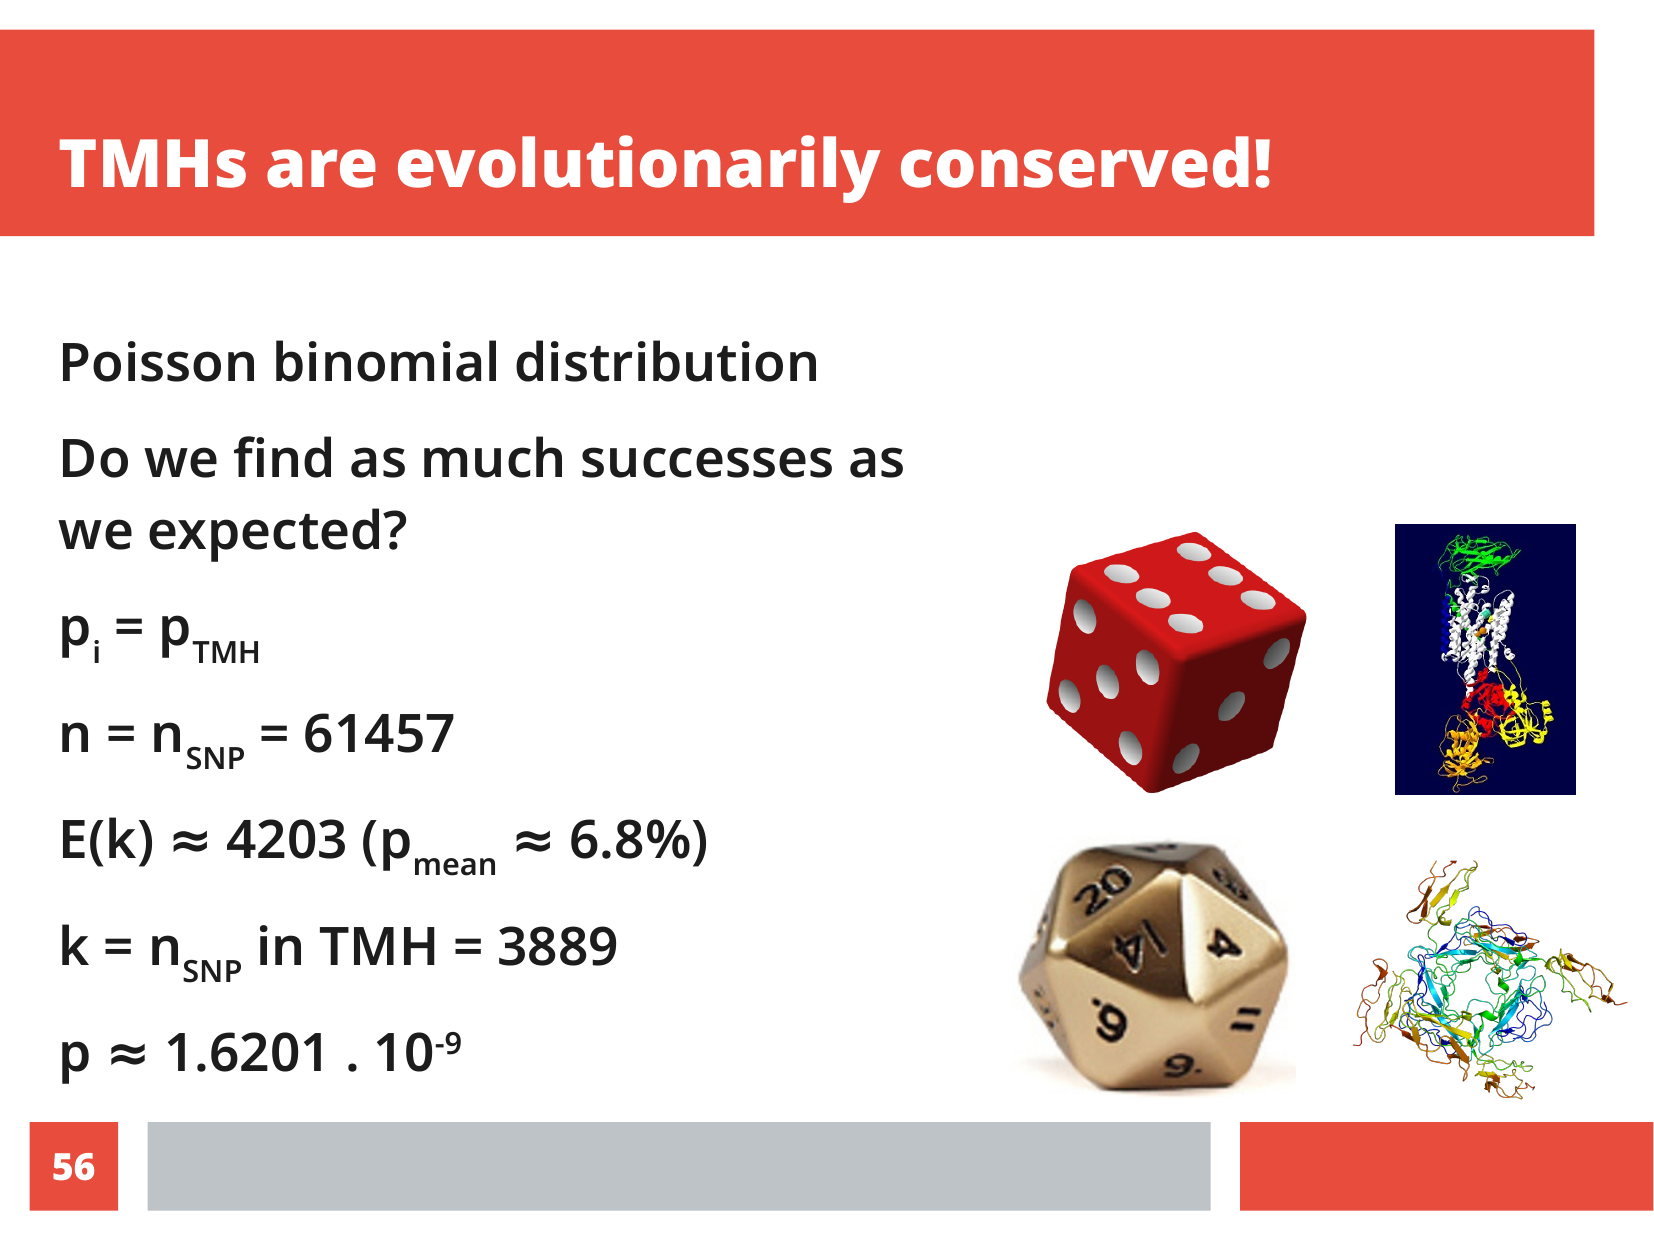

TMHs are evolutionarily conserved!
# Poisson binomial distribution
Do we find as much successes as we expected?
pi = pTMH
n = nSNP = 61457
E(k) ≈ 4203 (pmean ≈ 6.8%)
k = nSNP in TMH = 3889
p ≈ 1.6201 . 10-9
56